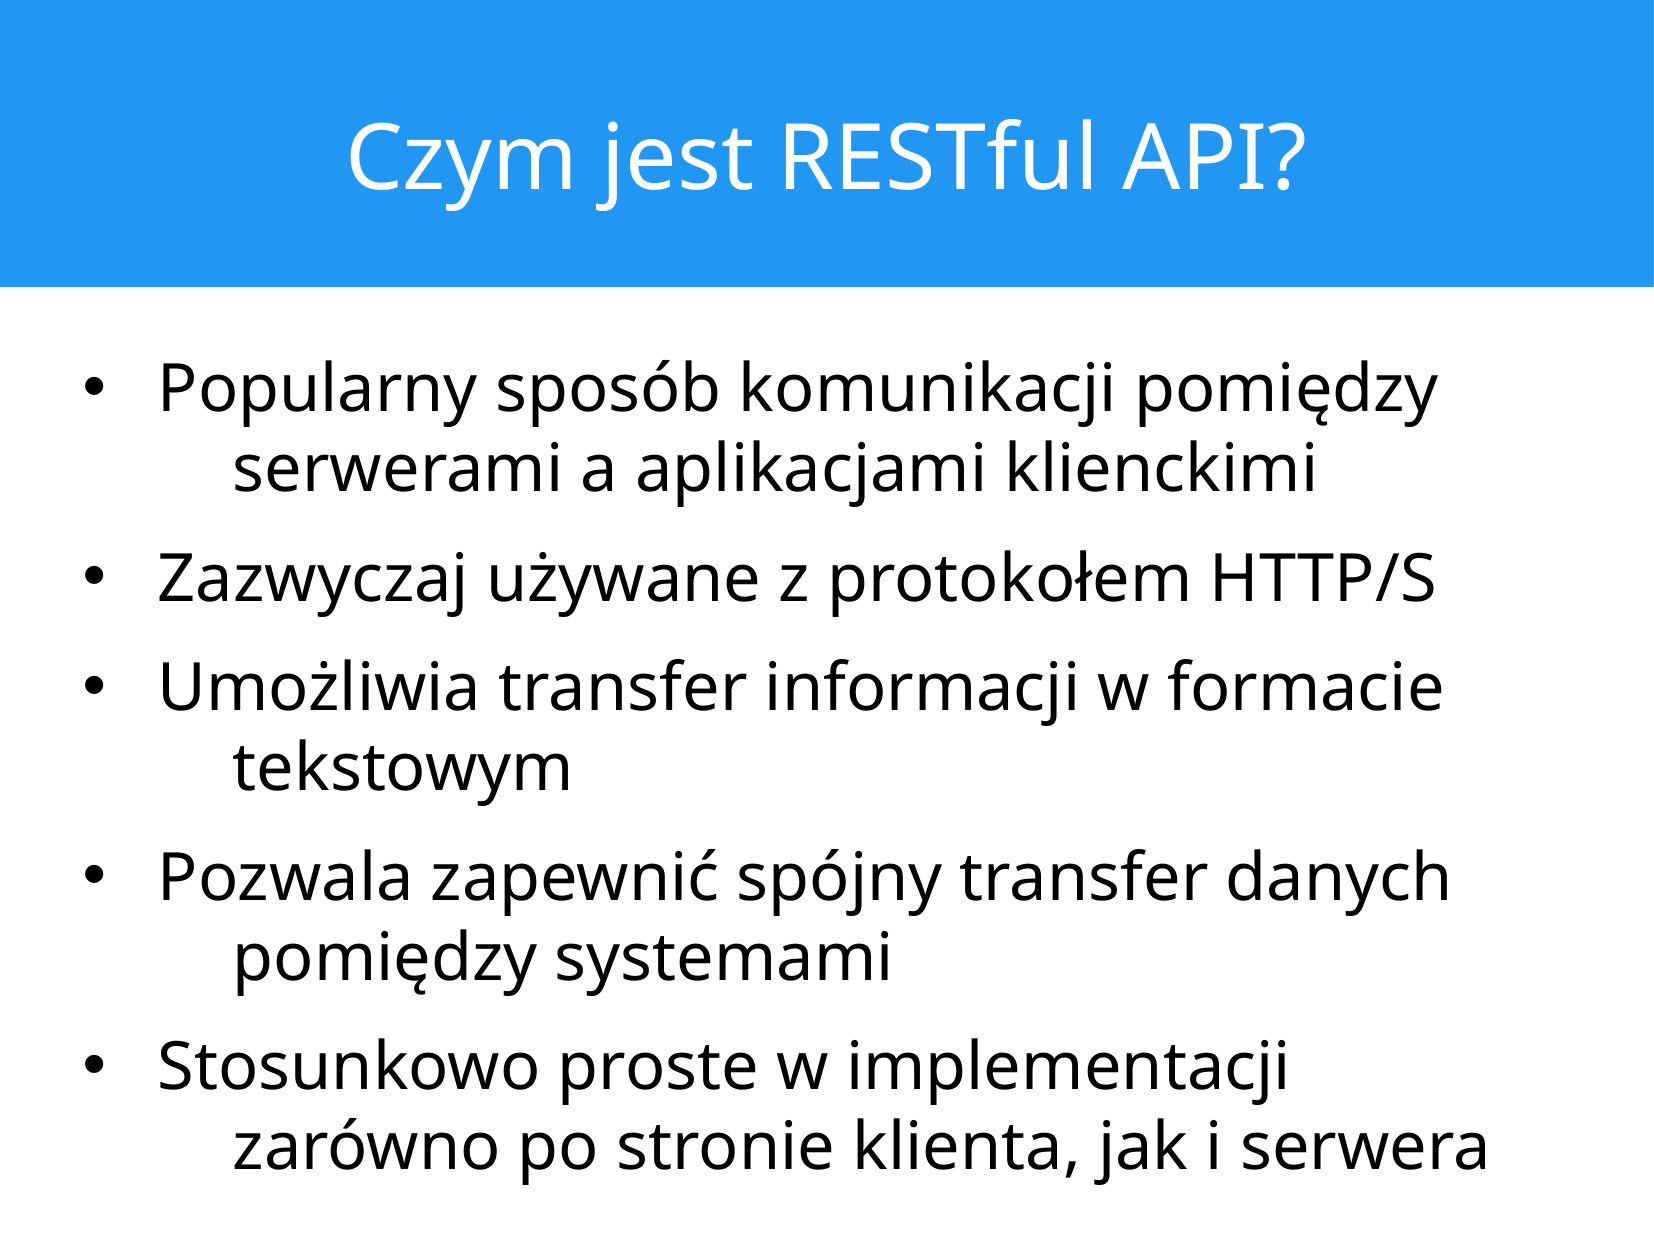

# Czym jest RESTful API?
Popularny sposób komunikacji pomiędzy serwerami a aplikacjami klienckimi
Zazwyczaj używane z protokołem HTTP/S
Umożliwia transfer informacji w formacie tekstowym
Pozwala zapewnić spójny transfer danych pomiędzy systemami
Stosunkowo proste w implementacji zarówno po stronie klienta, jak i serwera